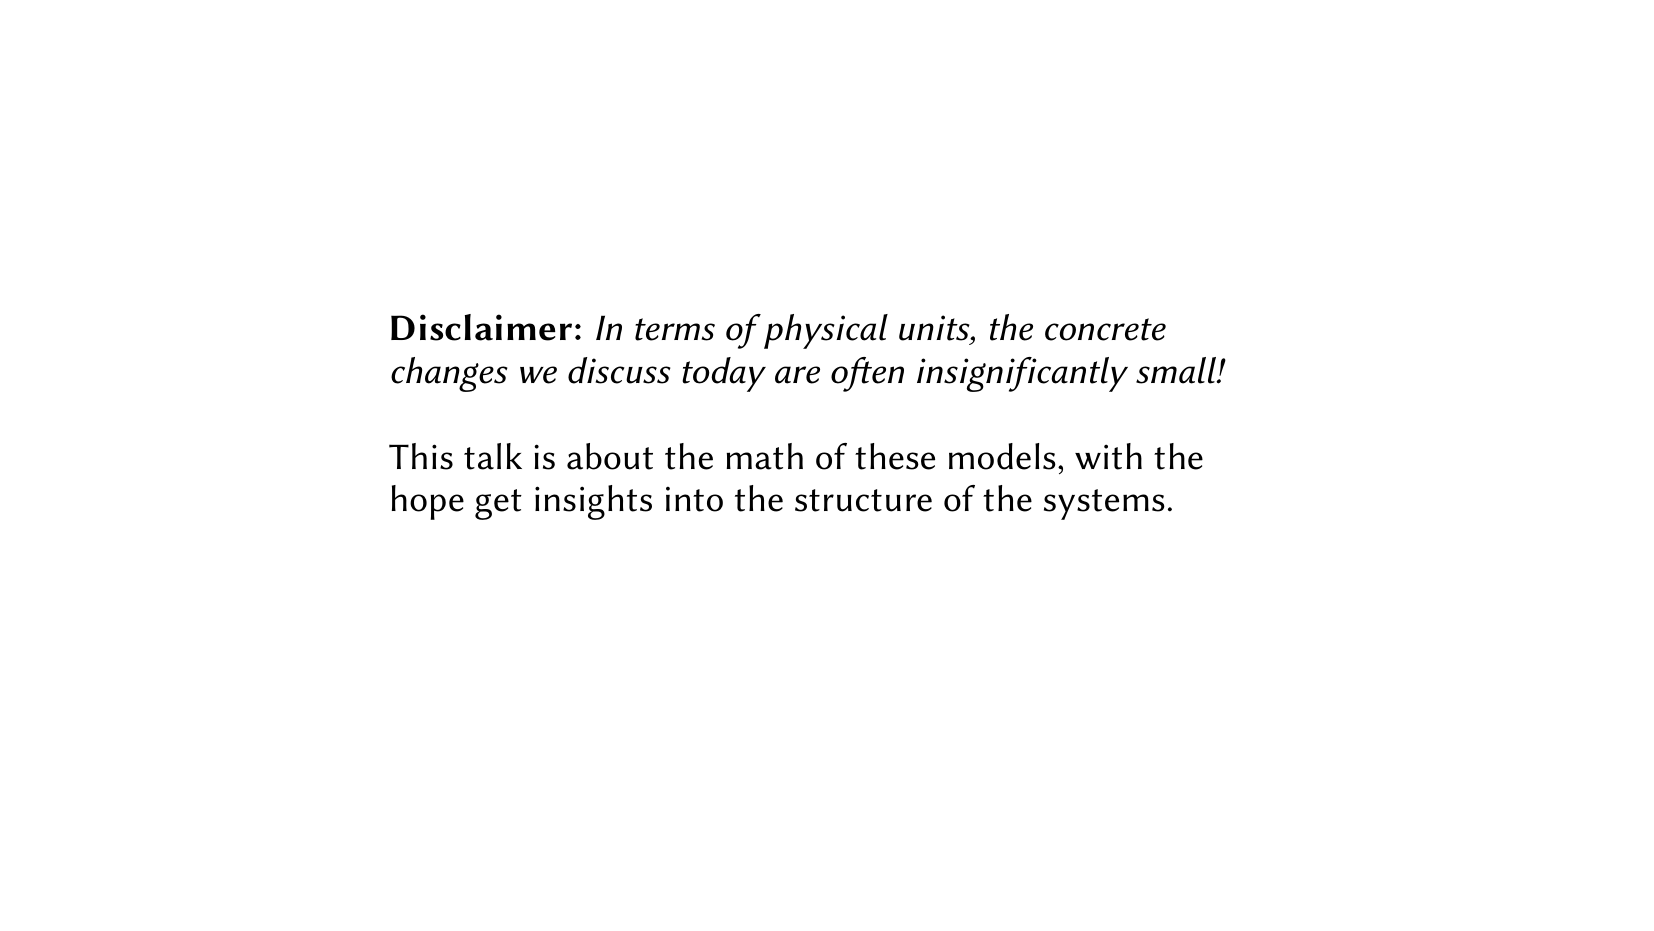

Disclaimer: In terms of physical units, the concrete
changes we discuss today are often insignificantly small!
This talk is about the math of these models, with the
hope get insights into the structure of the systems.